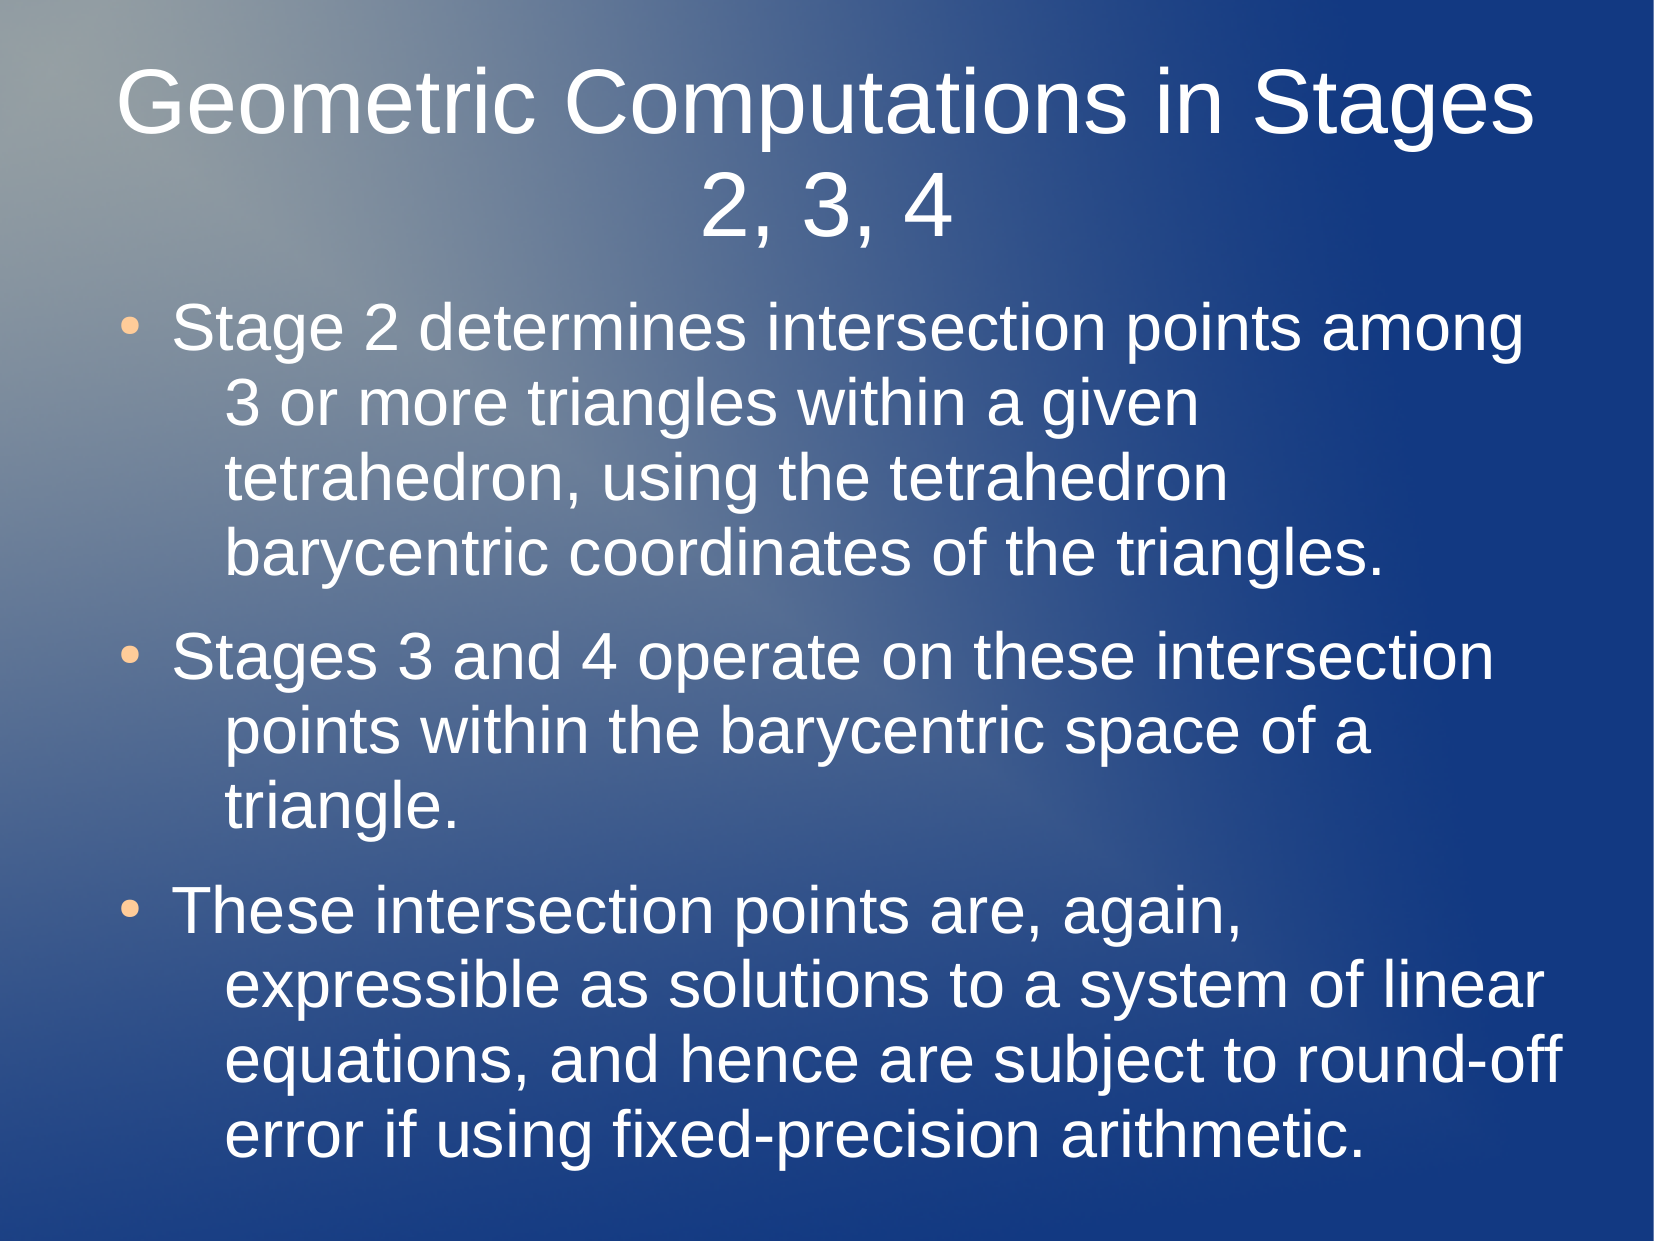

# Geometric Computations in Stages 2, 3, 4
Stage 2 determines intersection points among 3 or more triangles within a given tetrahedron, using the tetrahedron barycentric coordinates of the triangles.
Stages 3 and 4 operate on these intersection points within the barycentric space of a triangle.
These intersection points are, again, expressible as solutions to a system of linear equations, and hence are subject to round-off error if using fixed-precision arithmetic.